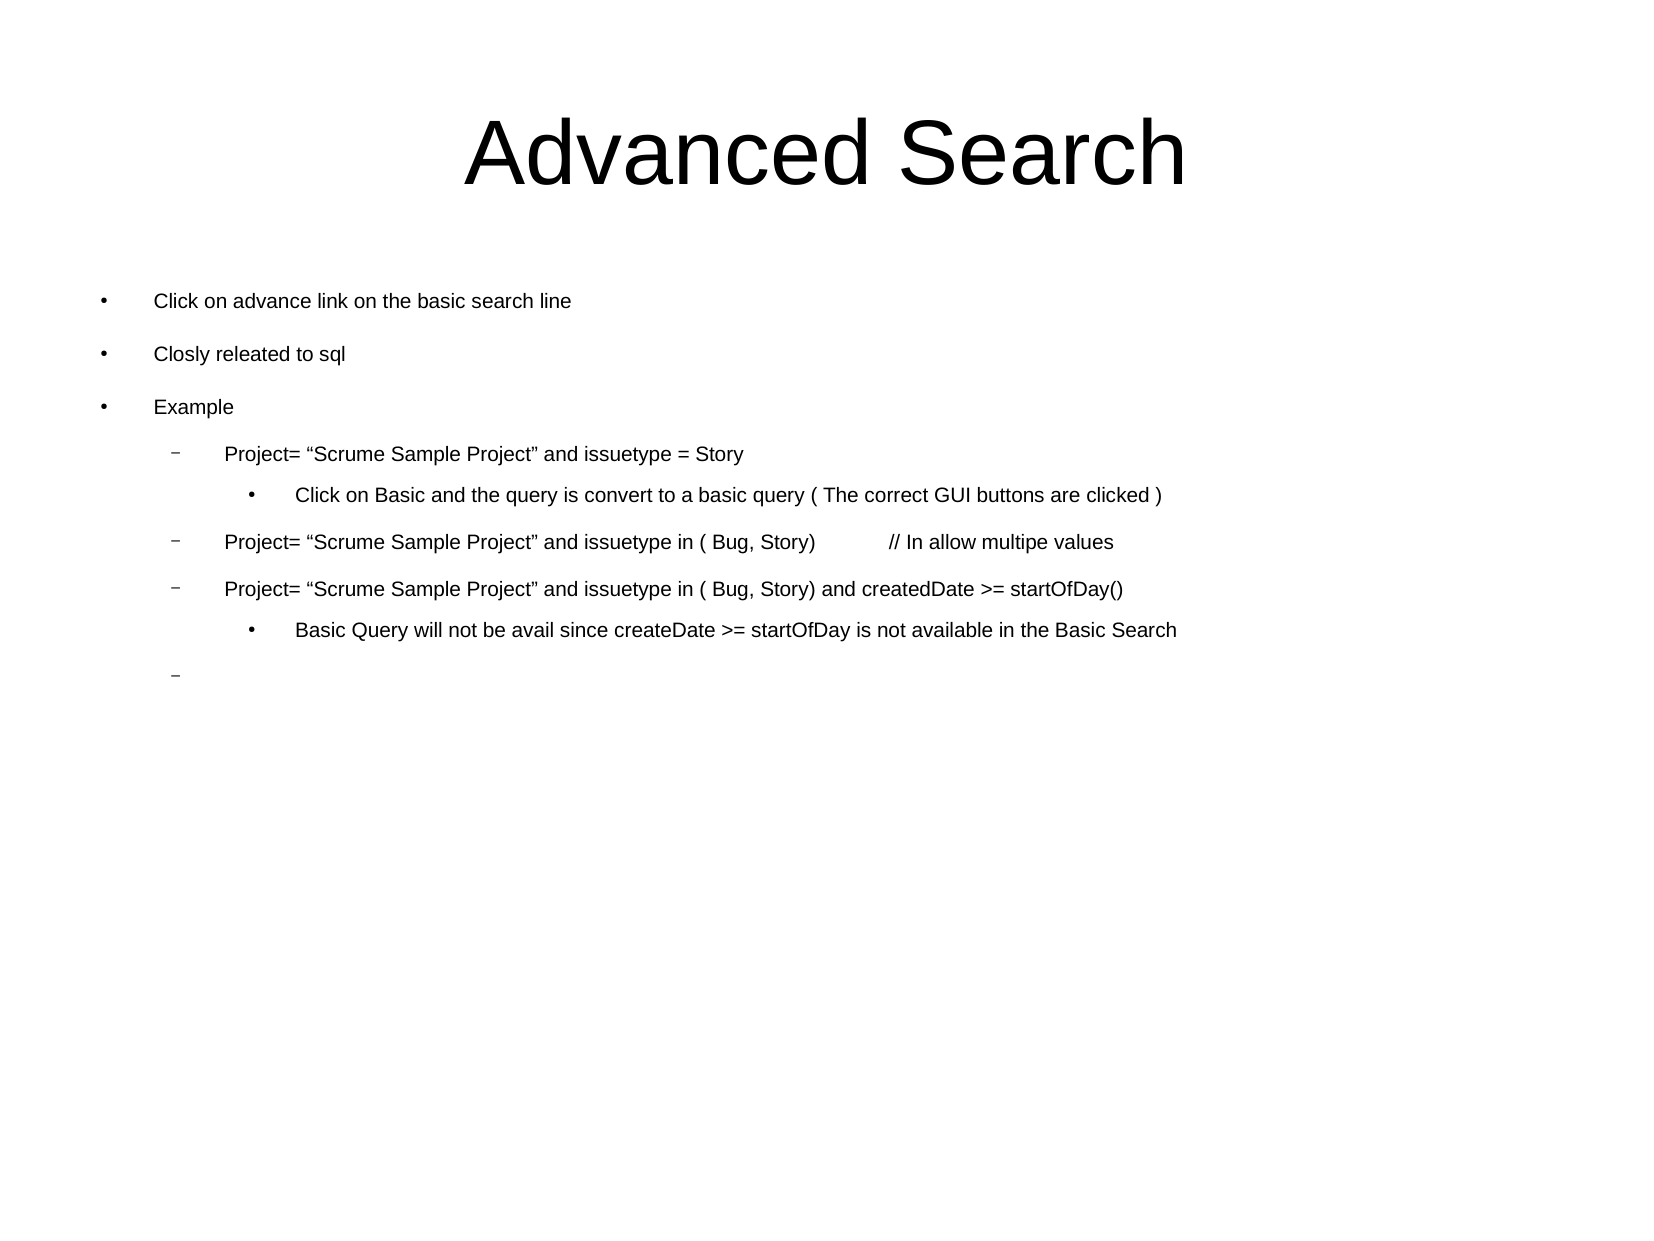

# Advanced Search
Click on advance link on the basic search line
Closly releated to sql
Example
Project= “Scrume Sample Project” and issuetype = Story
Click on Basic and the query is convert to a basic query ( The correct GUI buttons are clicked )
Project= “Scrume Sample Project” and issuetype in ( Bug, Story) 	// In allow multipe values
Project= “Scrume Sample Project” and issuetype in ( Bug, Story) and createdDate >= startOfDay()
Basic Query will not be avail since createDate >= startOfDay is not available in the Basic Search